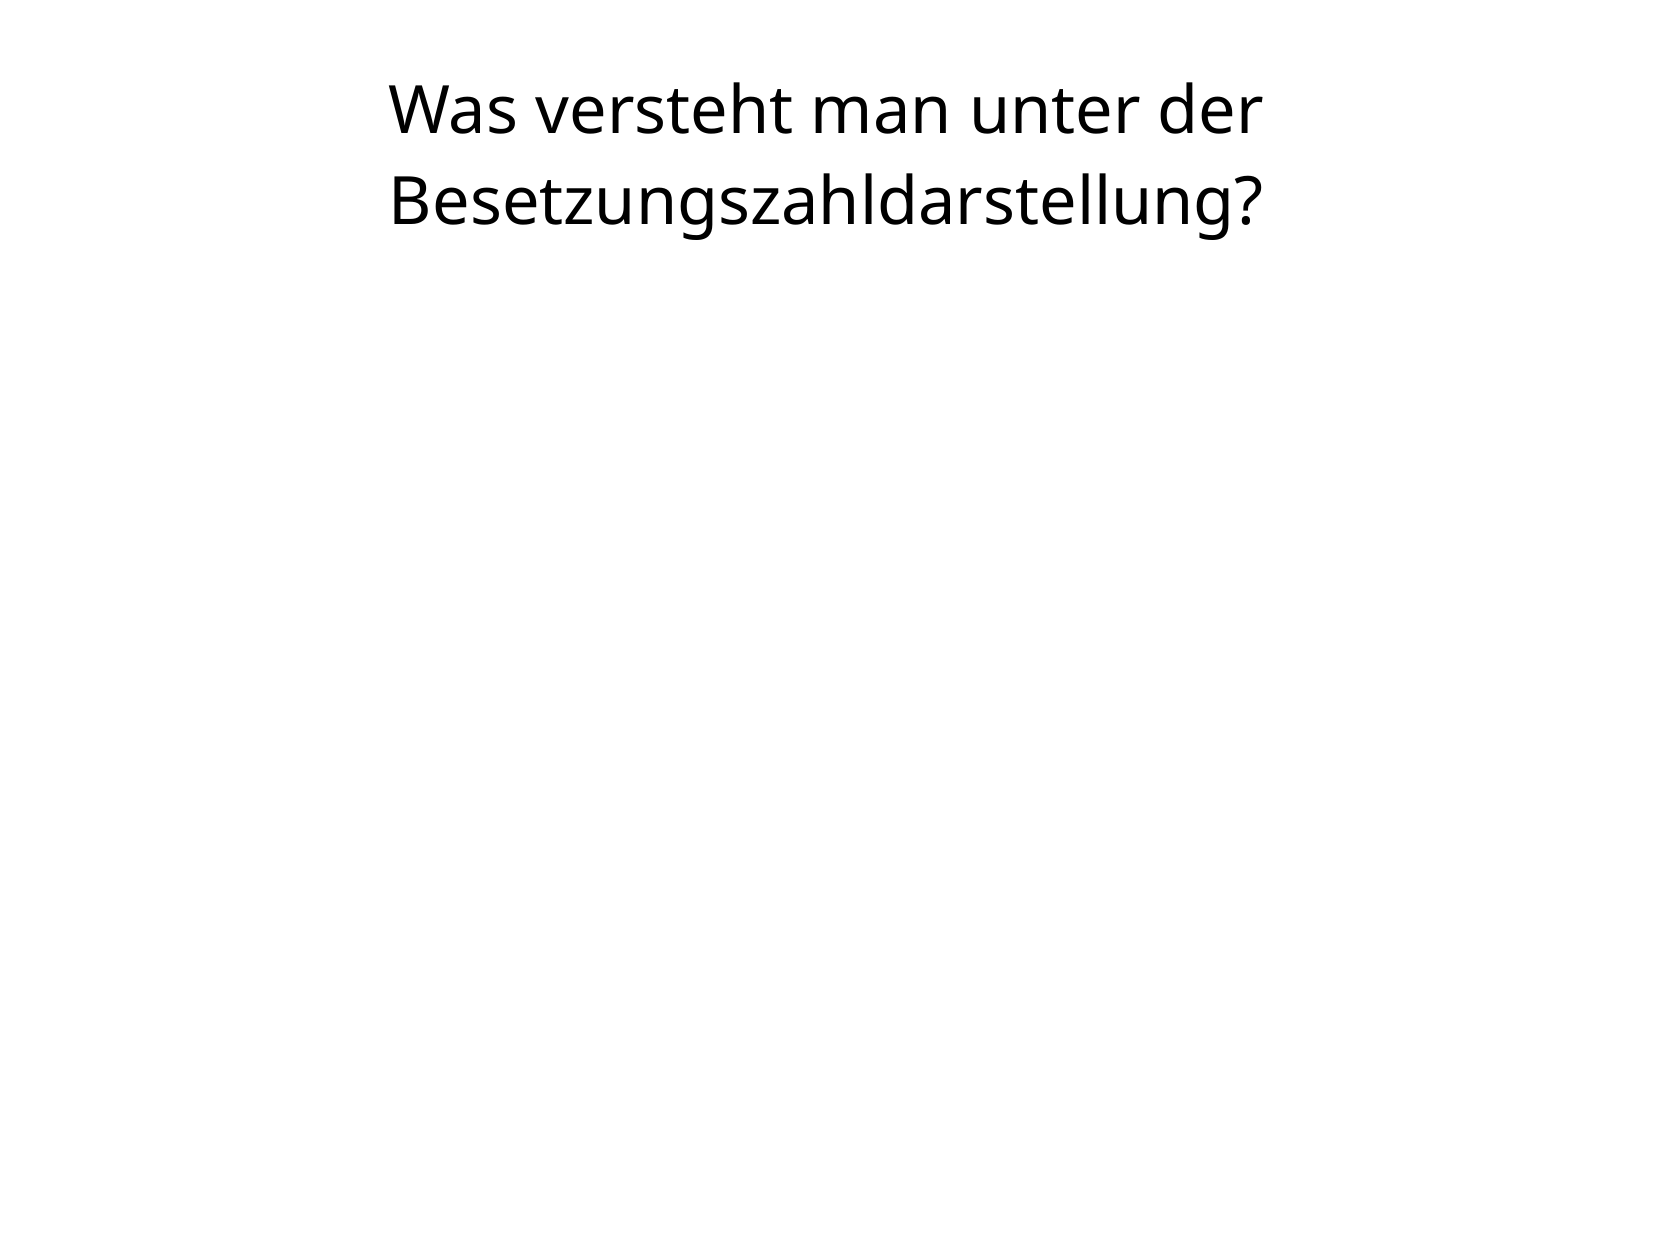

# Was versteht man unter der Besetzungszahldarstellung?